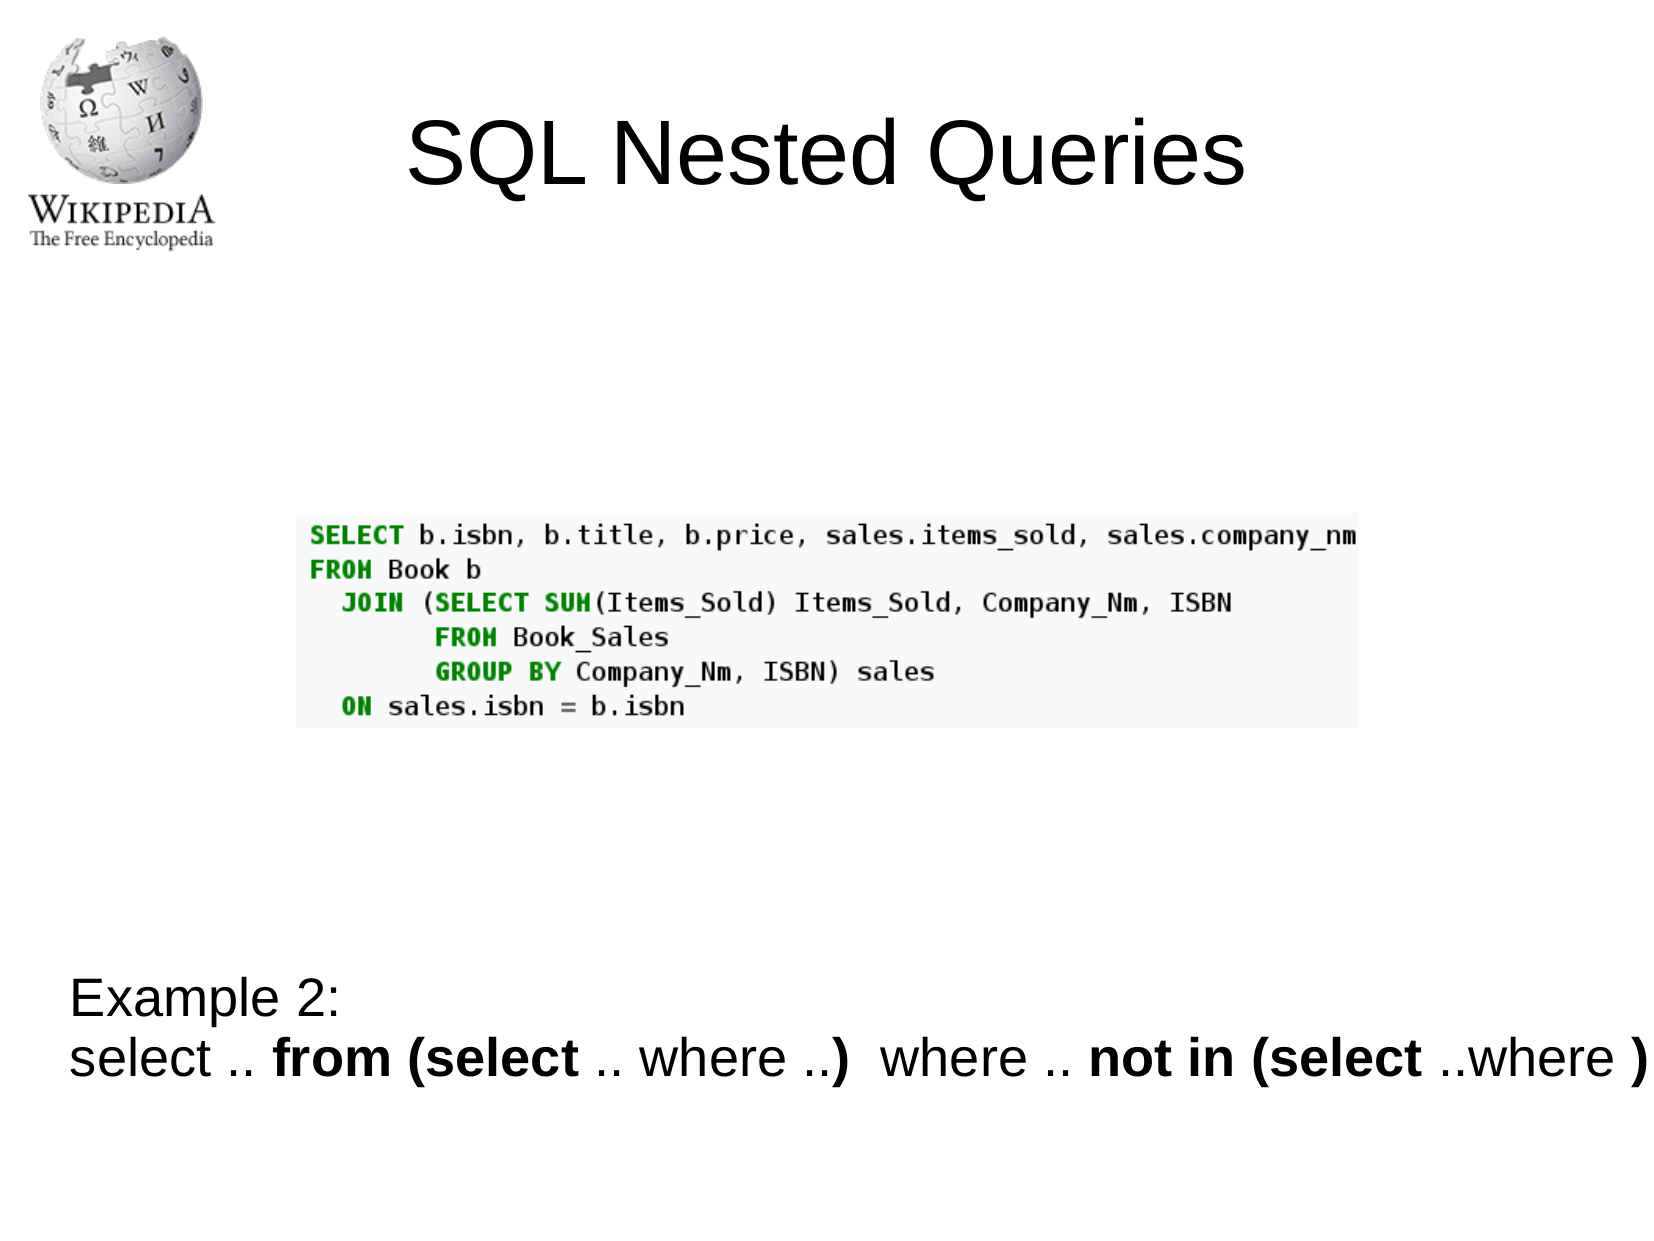

# SQL Nested Queries
Example 2:
select .. from (select .. where ..) where .. not in (select ..where )